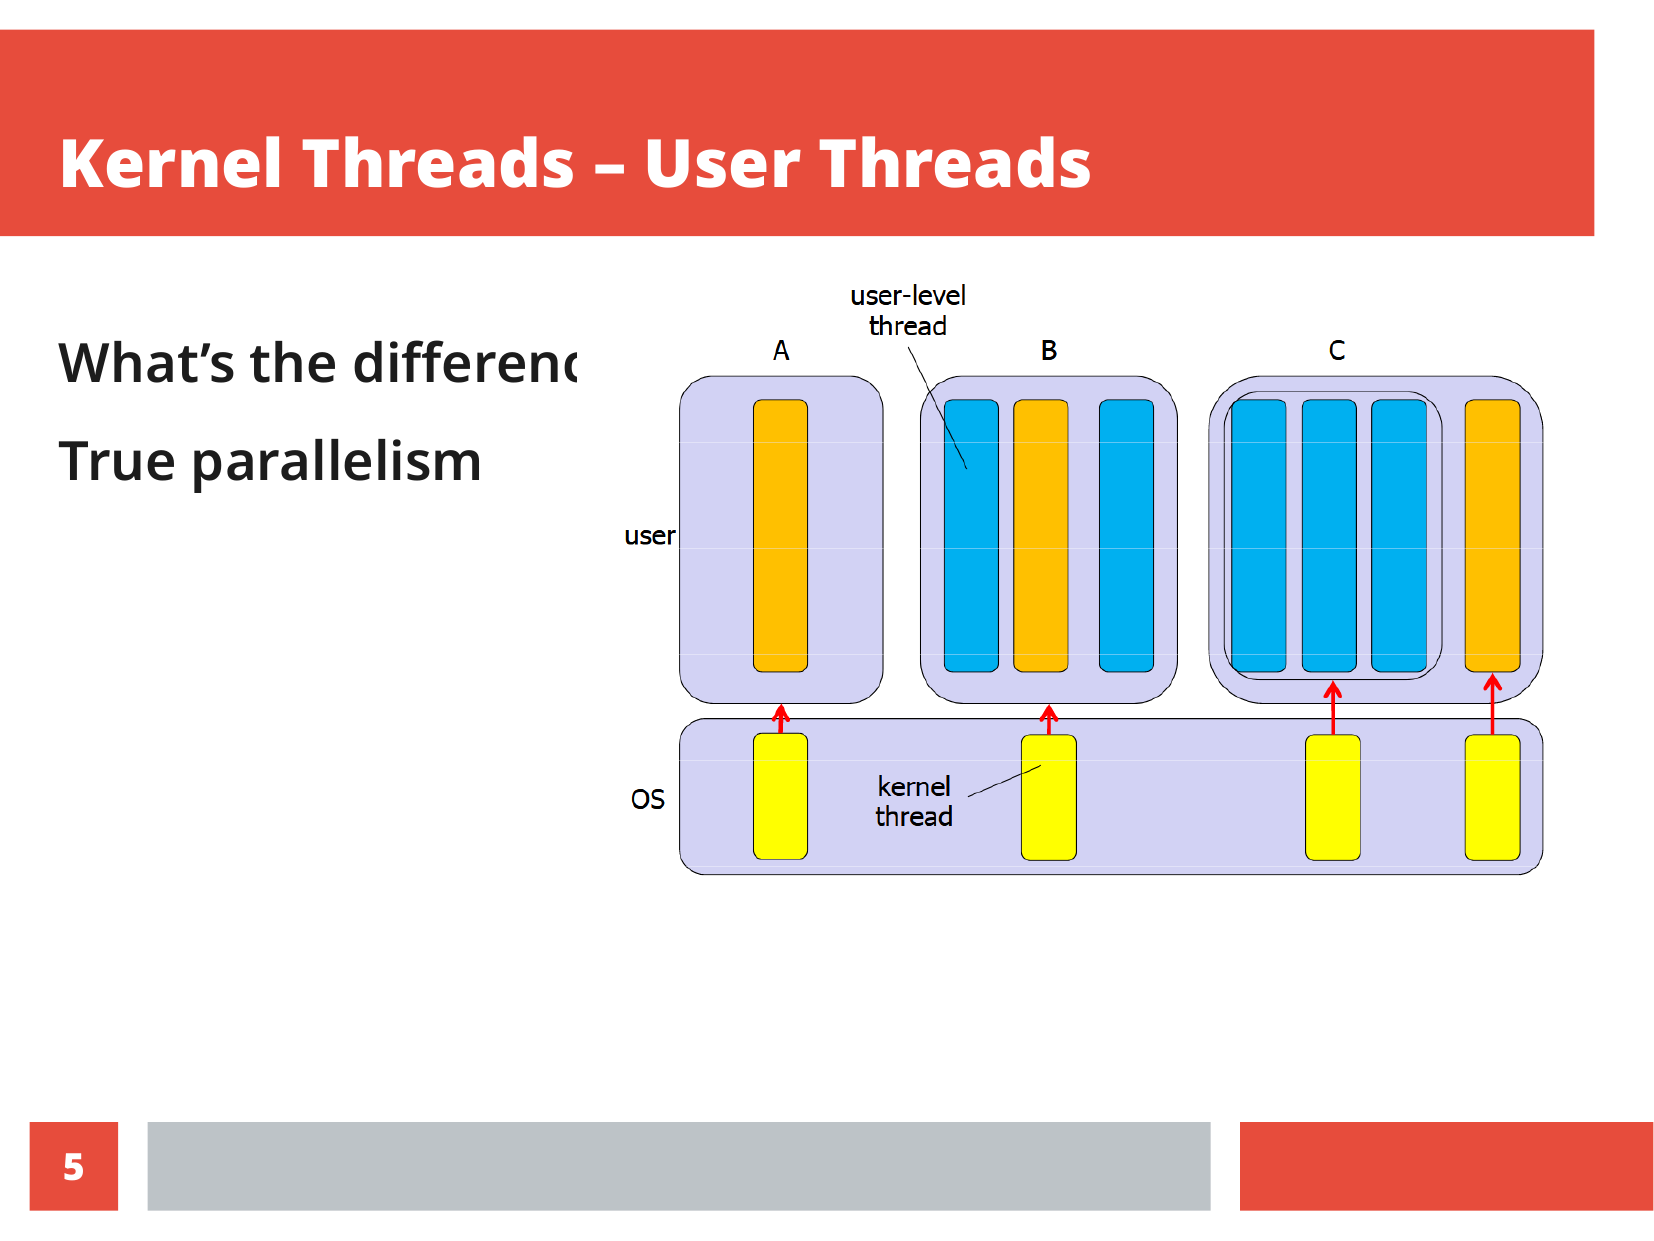

# Kernel Threads – User Threads
What’s the difference?
True parallelism
5